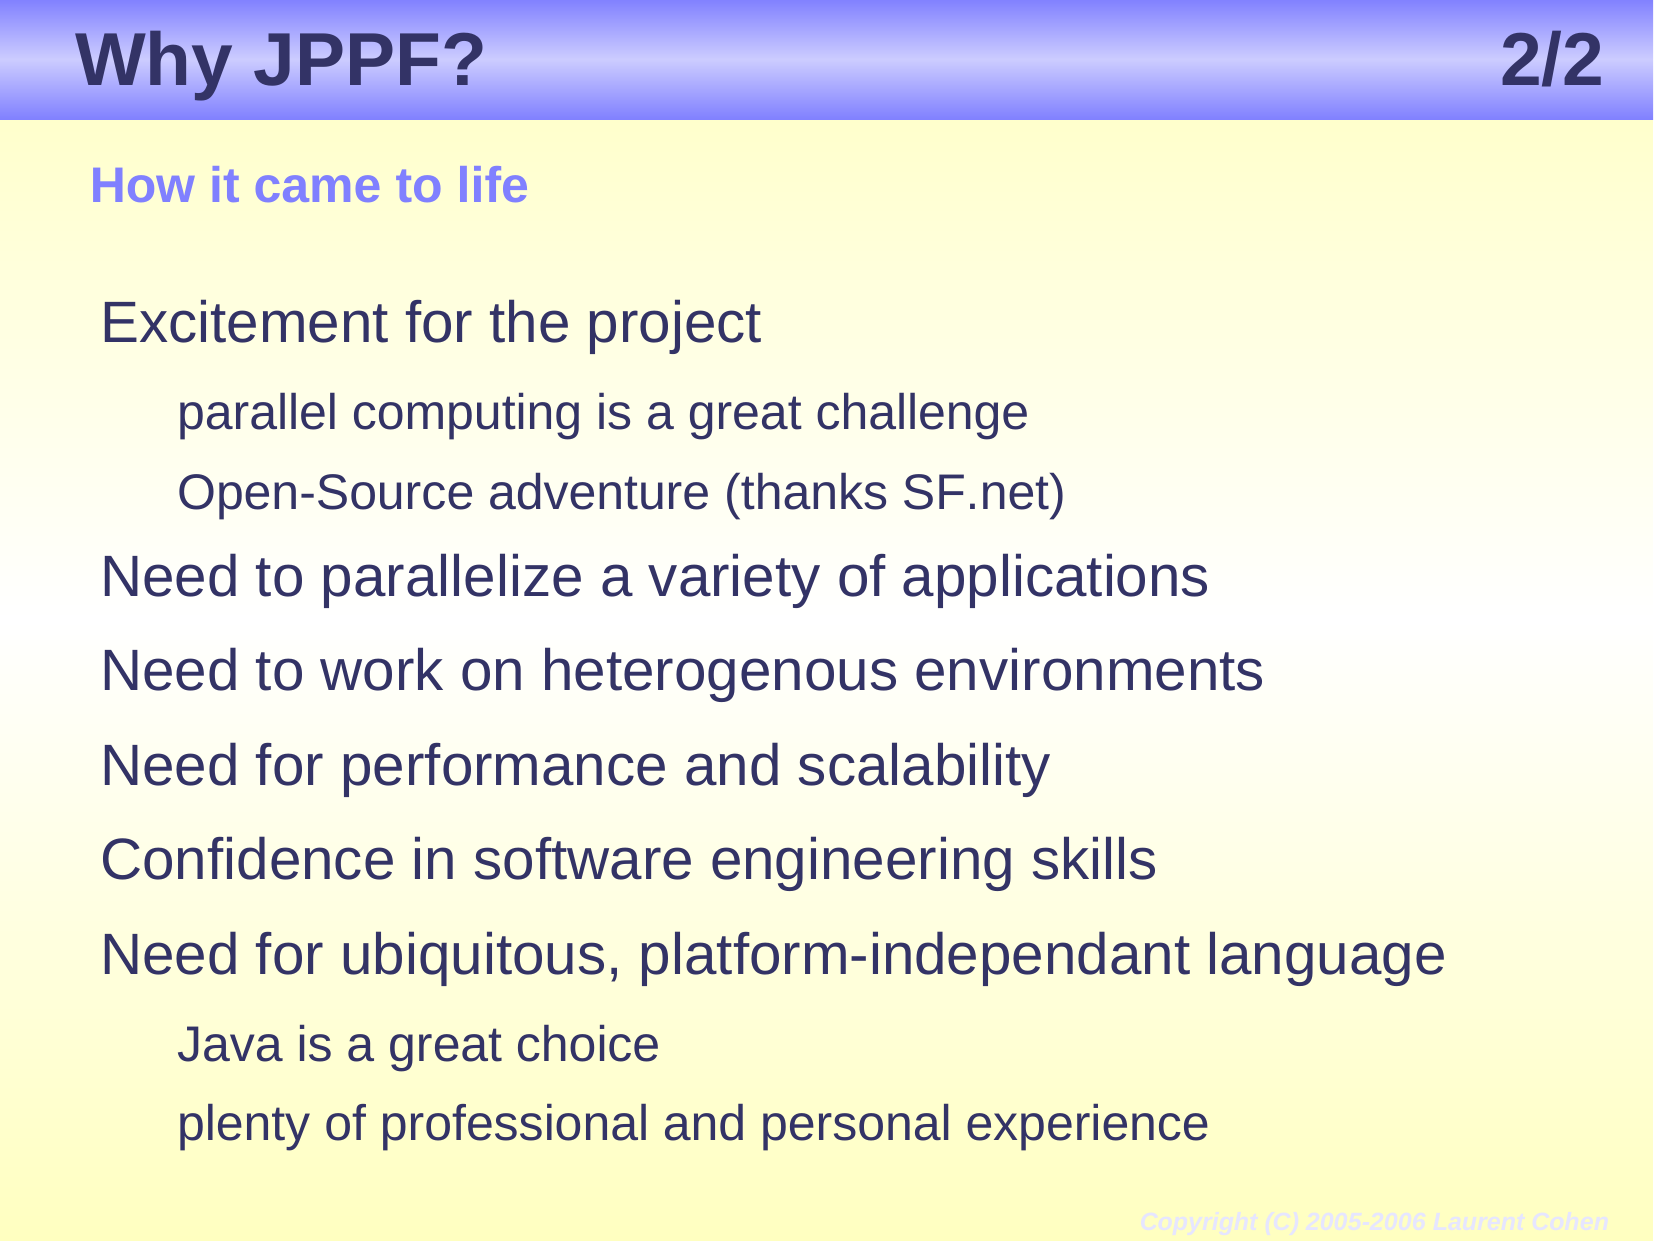

# Why JPPF? 														2/2
How it came to life
Excitement for the project
parallel computing is a great challenge
Open-Source adventure (thanks SF.net)
Need to parallelize a variety of applications
Need to work on heterogenous environments
Need for performance and scalability
Confidence in software engineering skills
Need for ubiquitous, platform-independant language
Java is a great choice
plenty of professional and personal experience